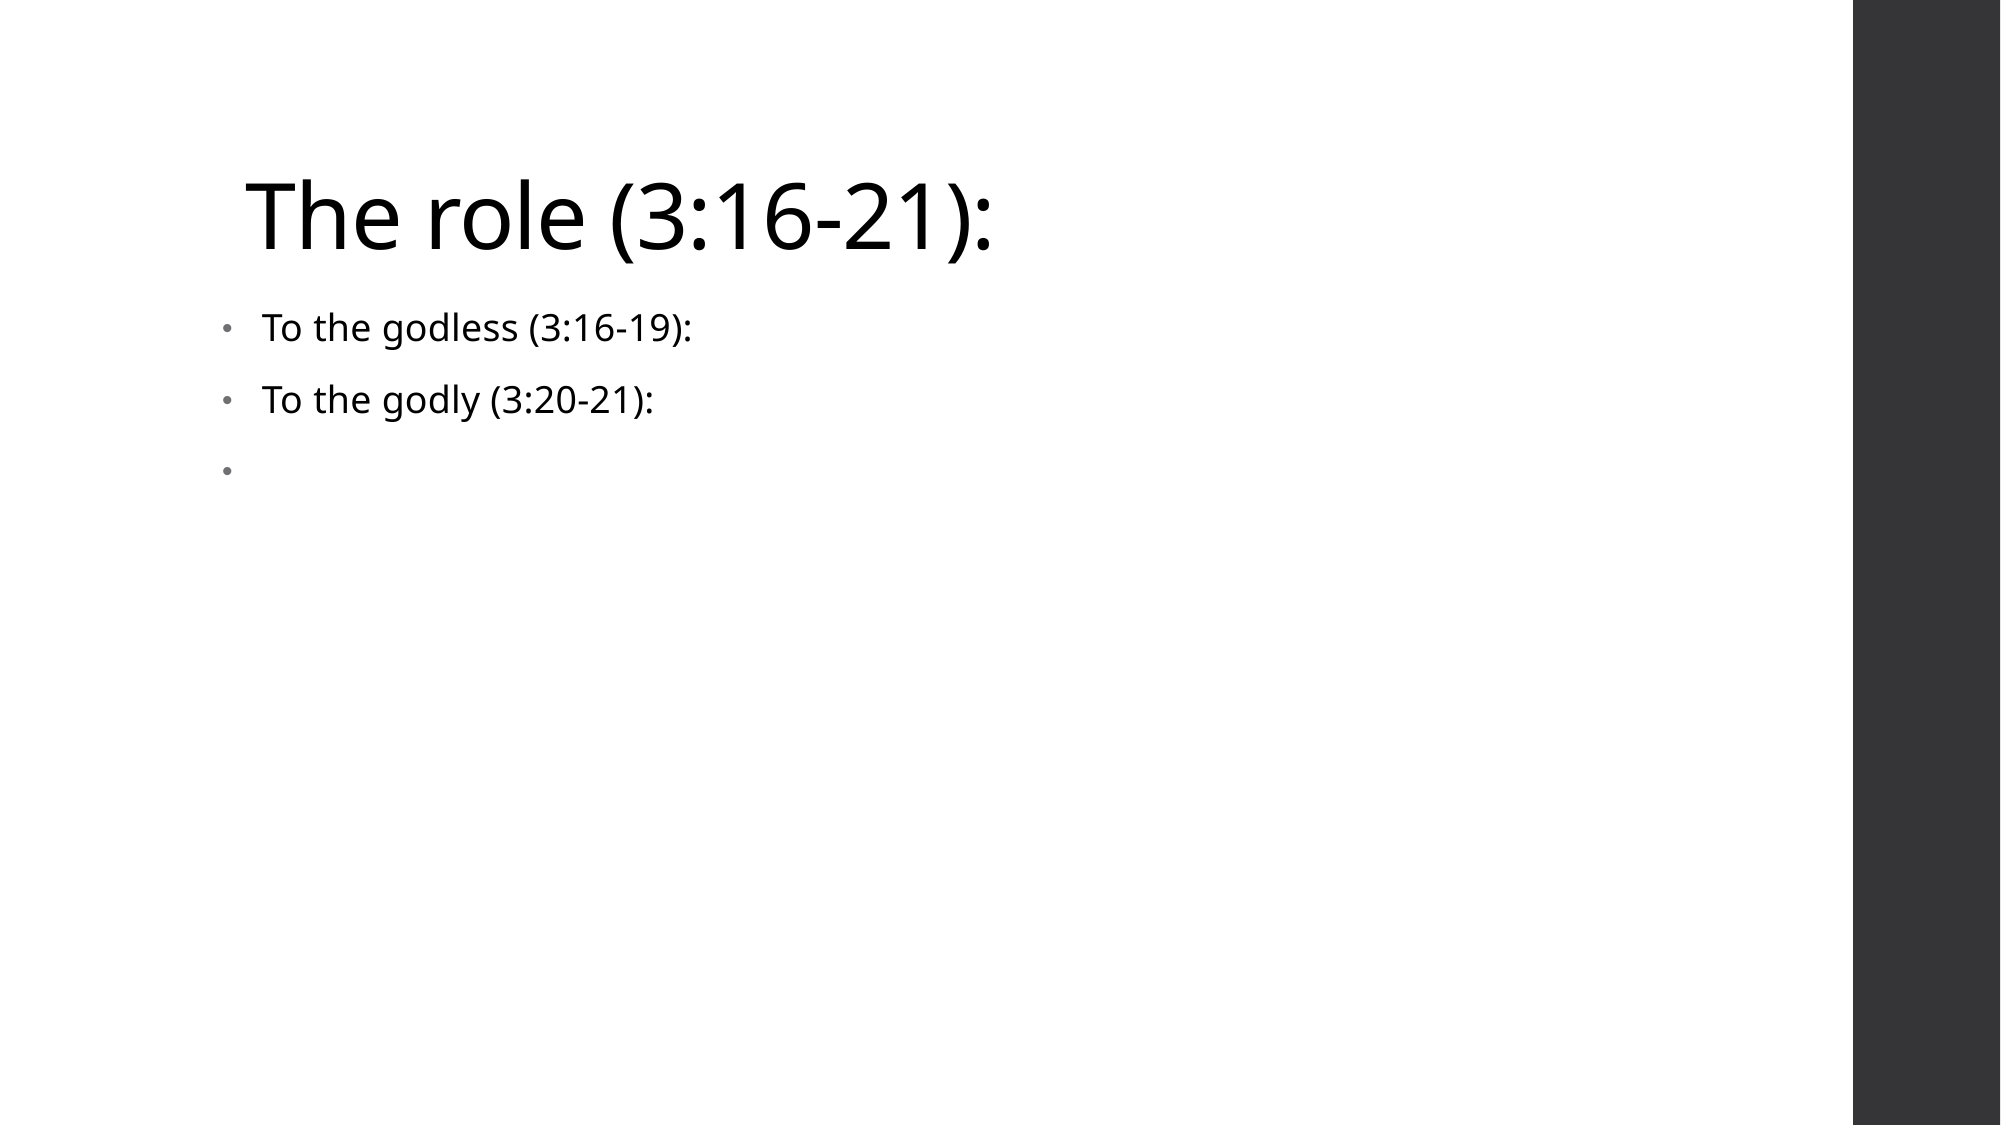

# The role (3:16-21):
 To the godless (3:16-19):
 To the godly (3:20-21):